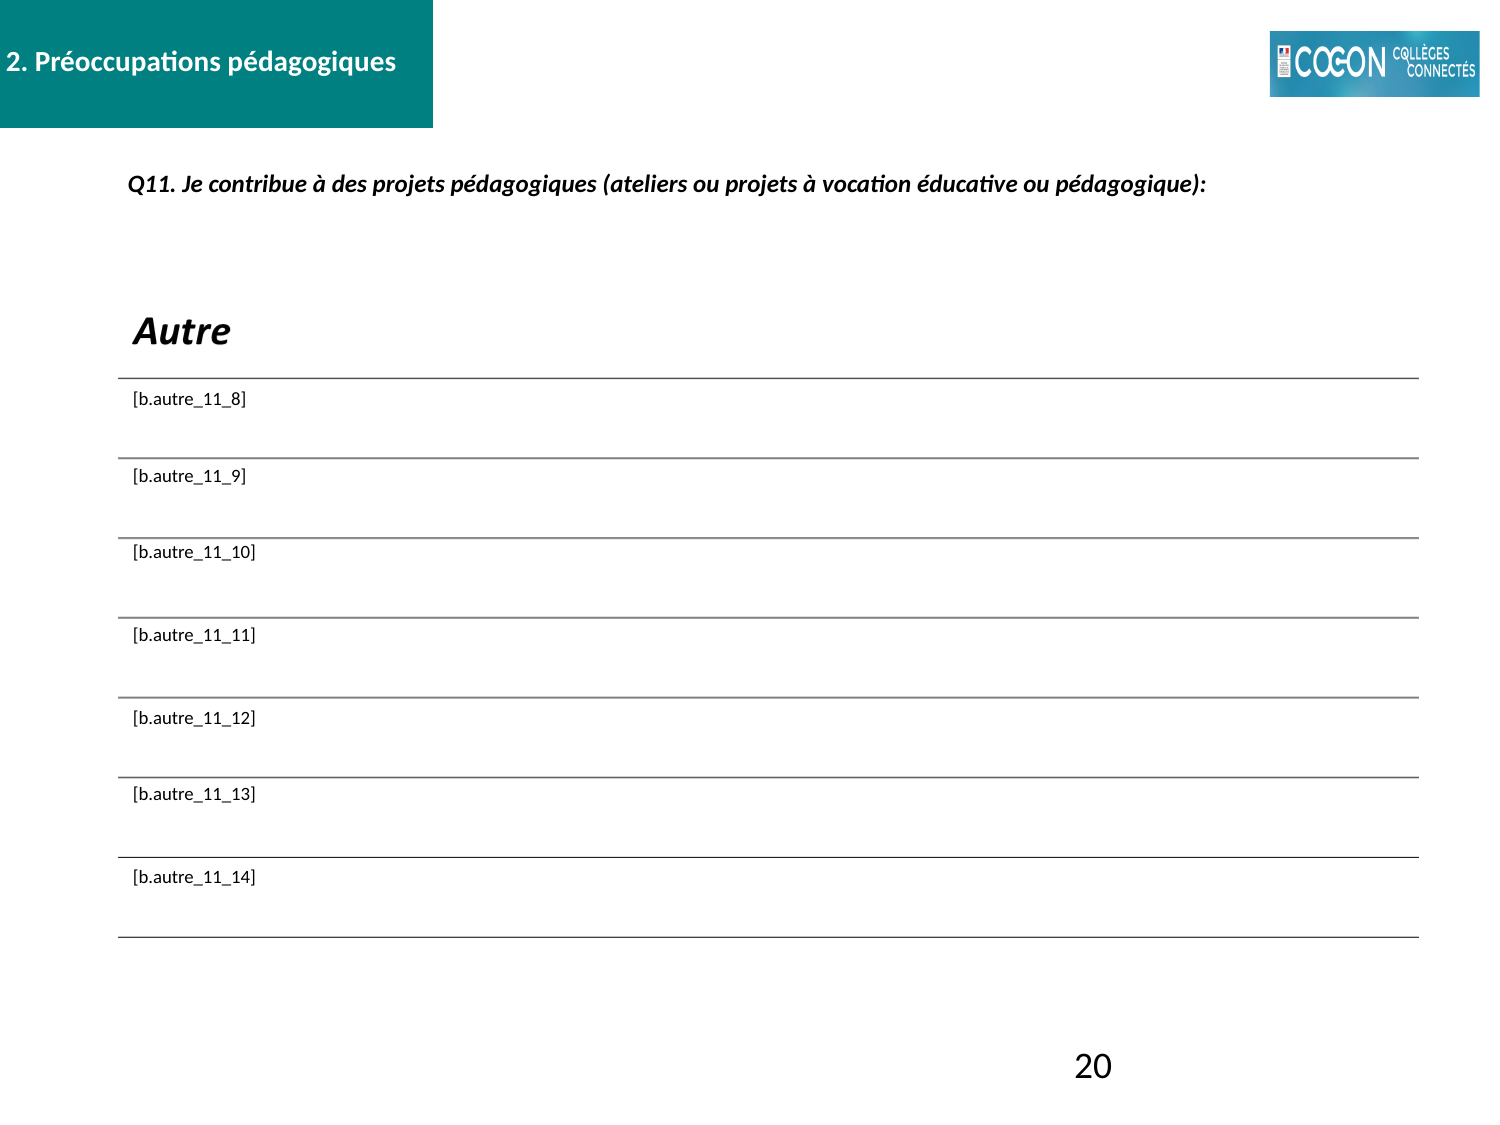

2. Préoccupations pédagogiques
Q11. Je contribue à des projets pédagogiques (ateliers ou projets à vocation éducative ou pédagogique):
[b.autre_11_8]
[b.autre_11_9]
[b.autre_11_10]
[b.autre_11_11]
[b.autre_11_12]
[b.autre_11_13]
[b.autre_11_14]